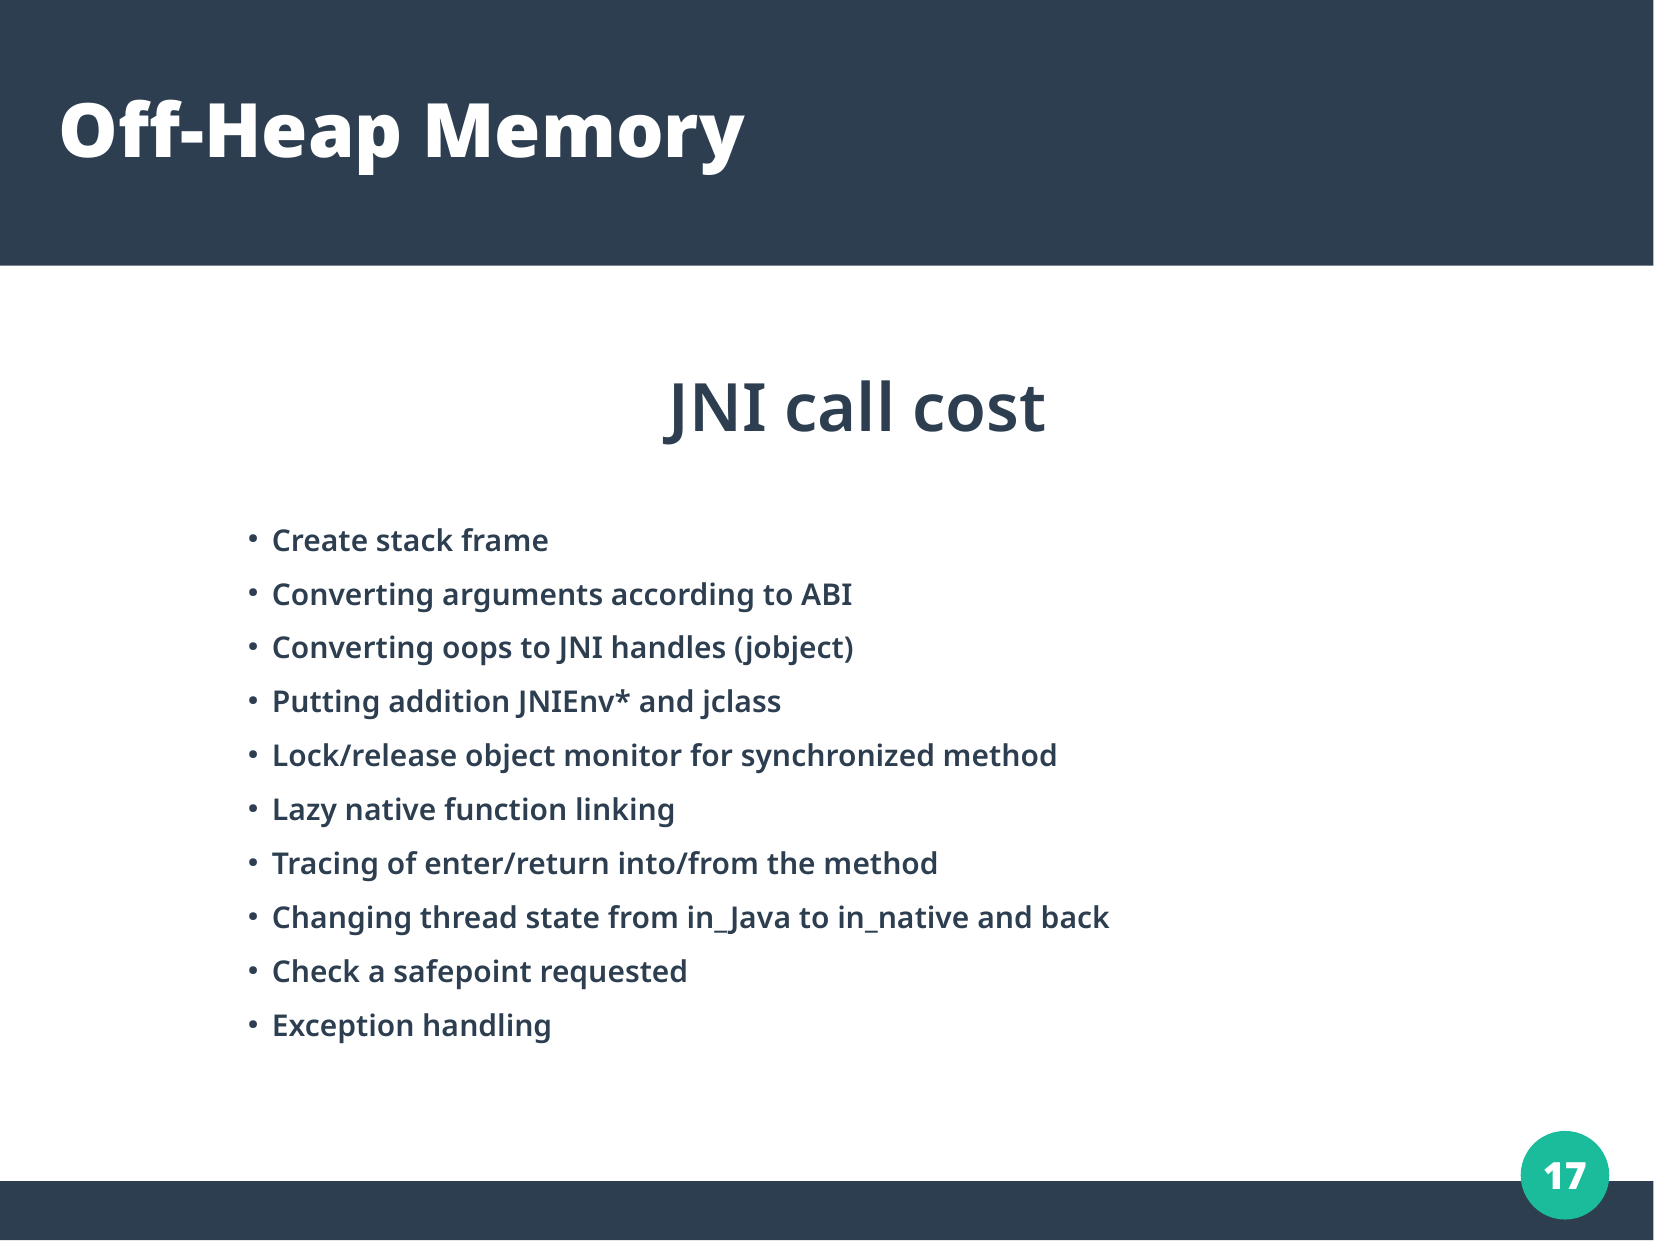

# Off-Heap Memory
JNI call cost
Create stack frame
Converting arguments according to ABI
Converting oops to JNI handles (jobject)
Putting addition JNIEnv* and jclass
Lock/release object monitor for synchronized method
Lazy native function linking
Tracing of enter/return into/from the method
Changing thread state from in_Java to in_native and back
Check a safepoint requested
Exception handling
17